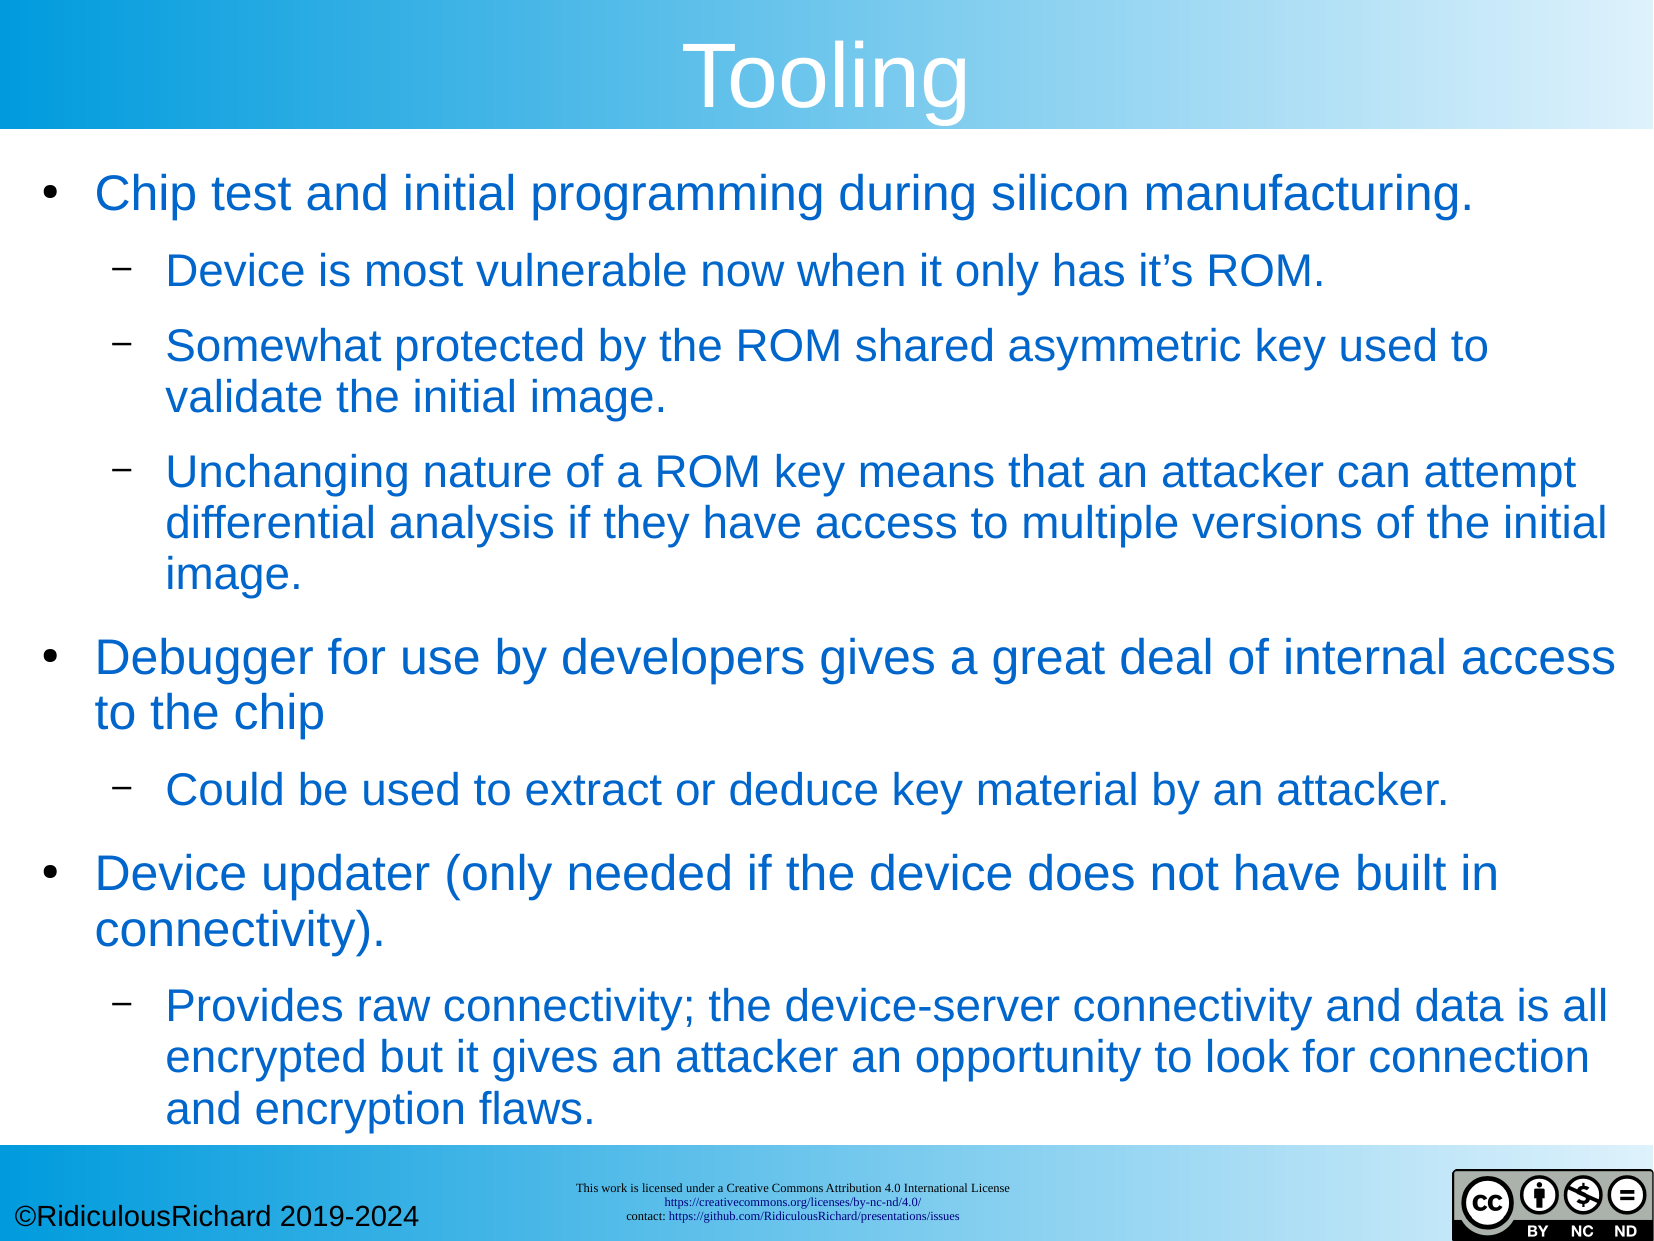

# Tooling
Chip test and initial programming during silicon manufacturing.
Device is most vulnerable now when it only has it’s ROM.
Somewhat protected by the ROM shared asymmetric key used to validate the initial image.
Unchanging nature of a ROM key means that an attacker can attempt differential analysis if they have access to multiple versions of the initial image.
Debugger for use by developers gives a great deal of internal access to the chip
Could be used to extract or deduce key material by an attacker.
Device updater (only needed if the device does not have built in connectivity).
Provides raw connectivity; the device-server connectivity and data is all encrypted but it gives an attacker an opportunity to look for connection and encryption flaws.